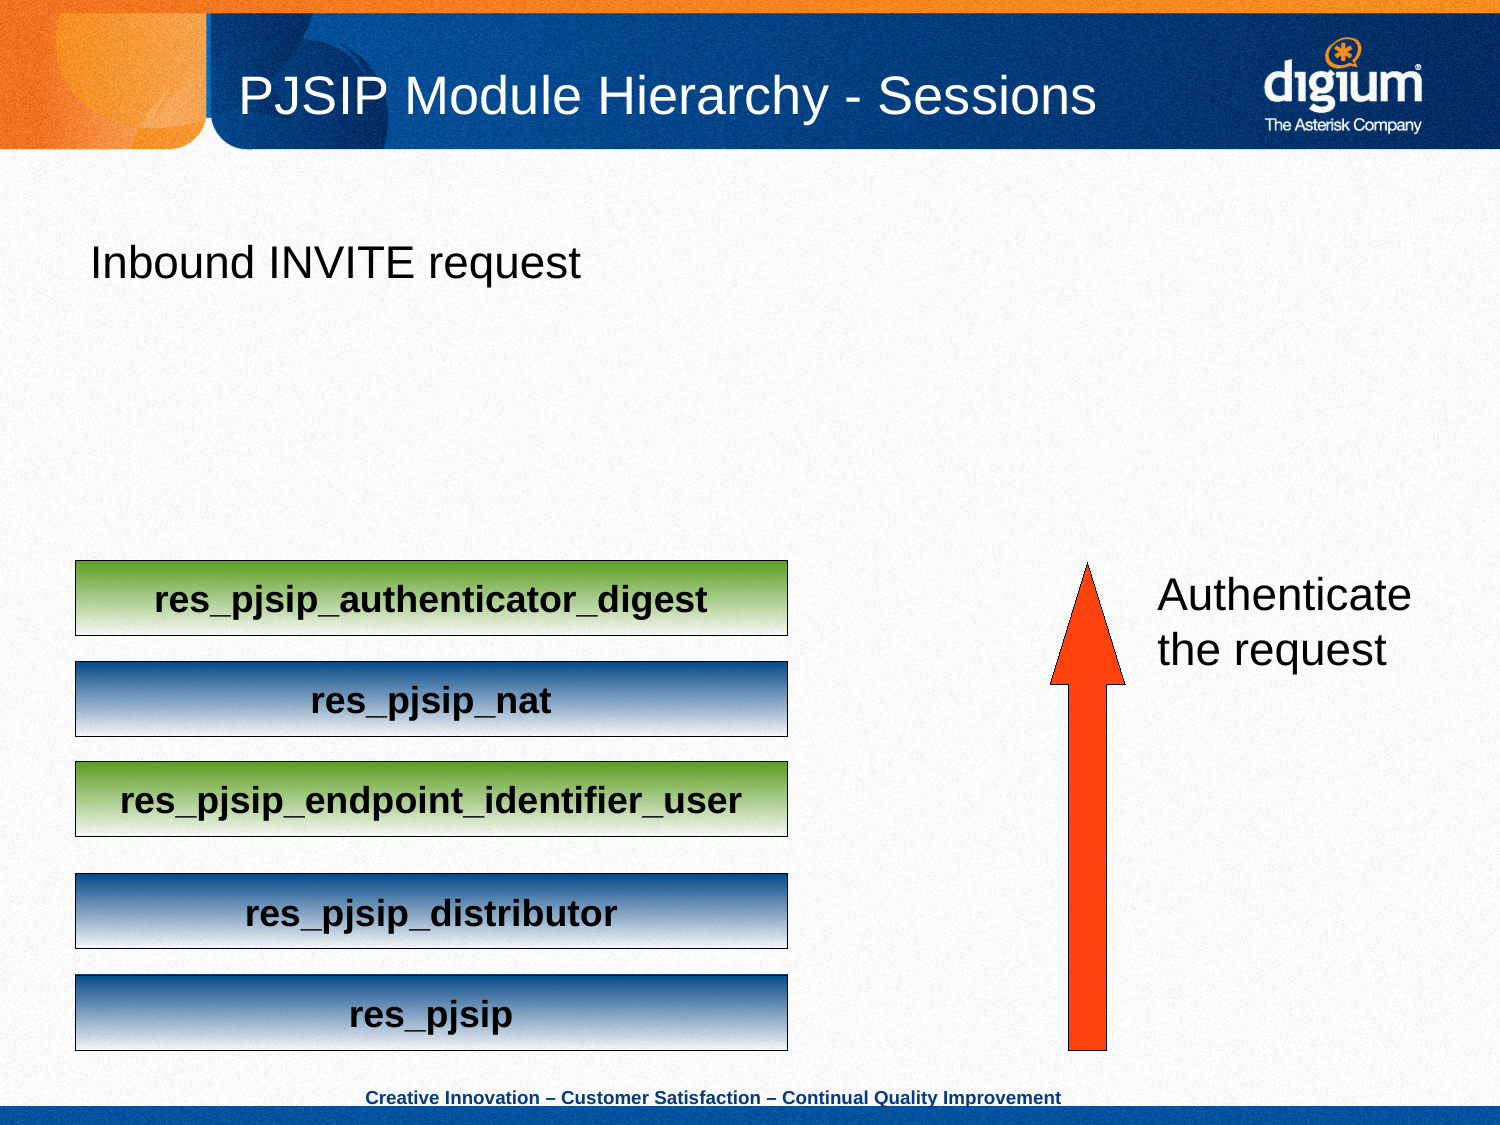

# PJSIP Module Hierarchy - Sessions
Inbound INVITE request
Authenticate the request
res_pjsip_authenticator_digest
res_pjsip_nat
res_pjsip_endpoint_identifier_user
res_pjsip_distributor
res_pjsip